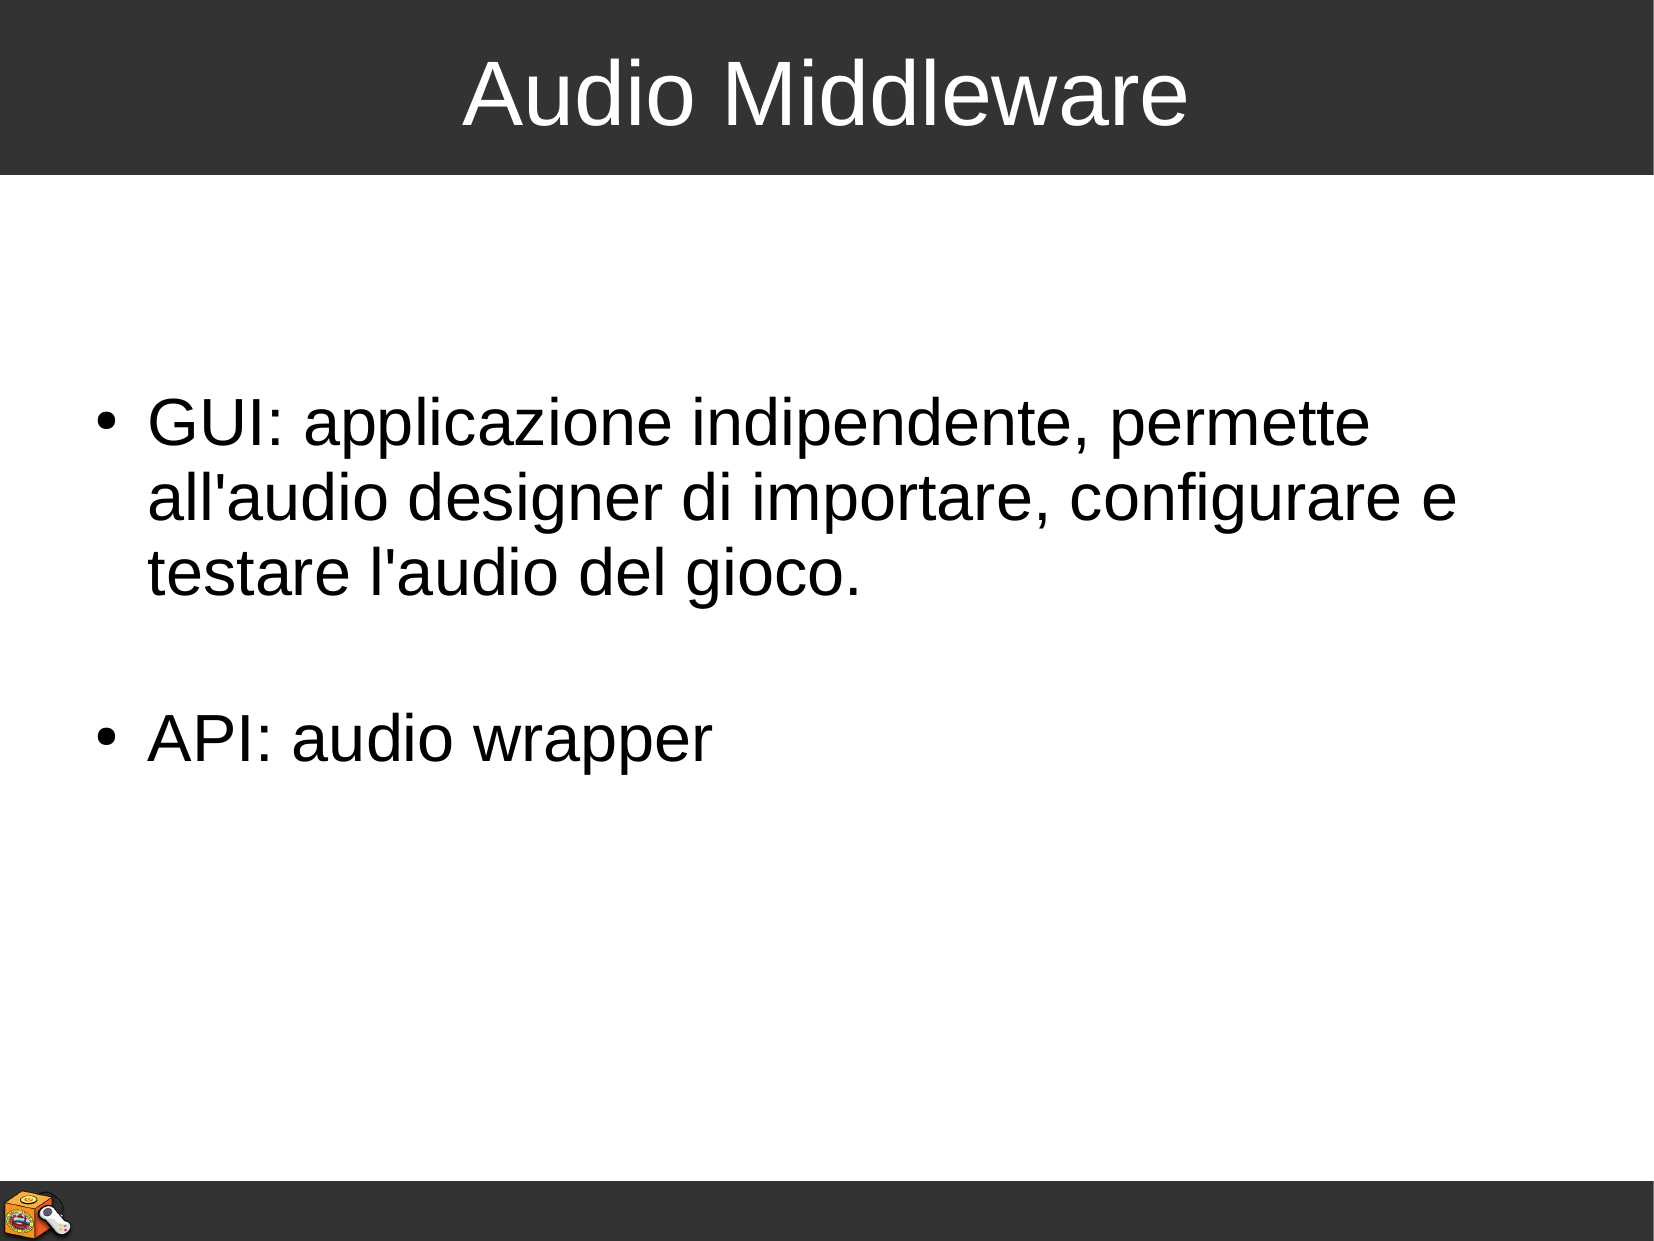

# Audio Middleware
GUI: applicazione indipendente, permette all'audio designer di importare, configurare e testare l'audio del gioco.
API: audio wrapper